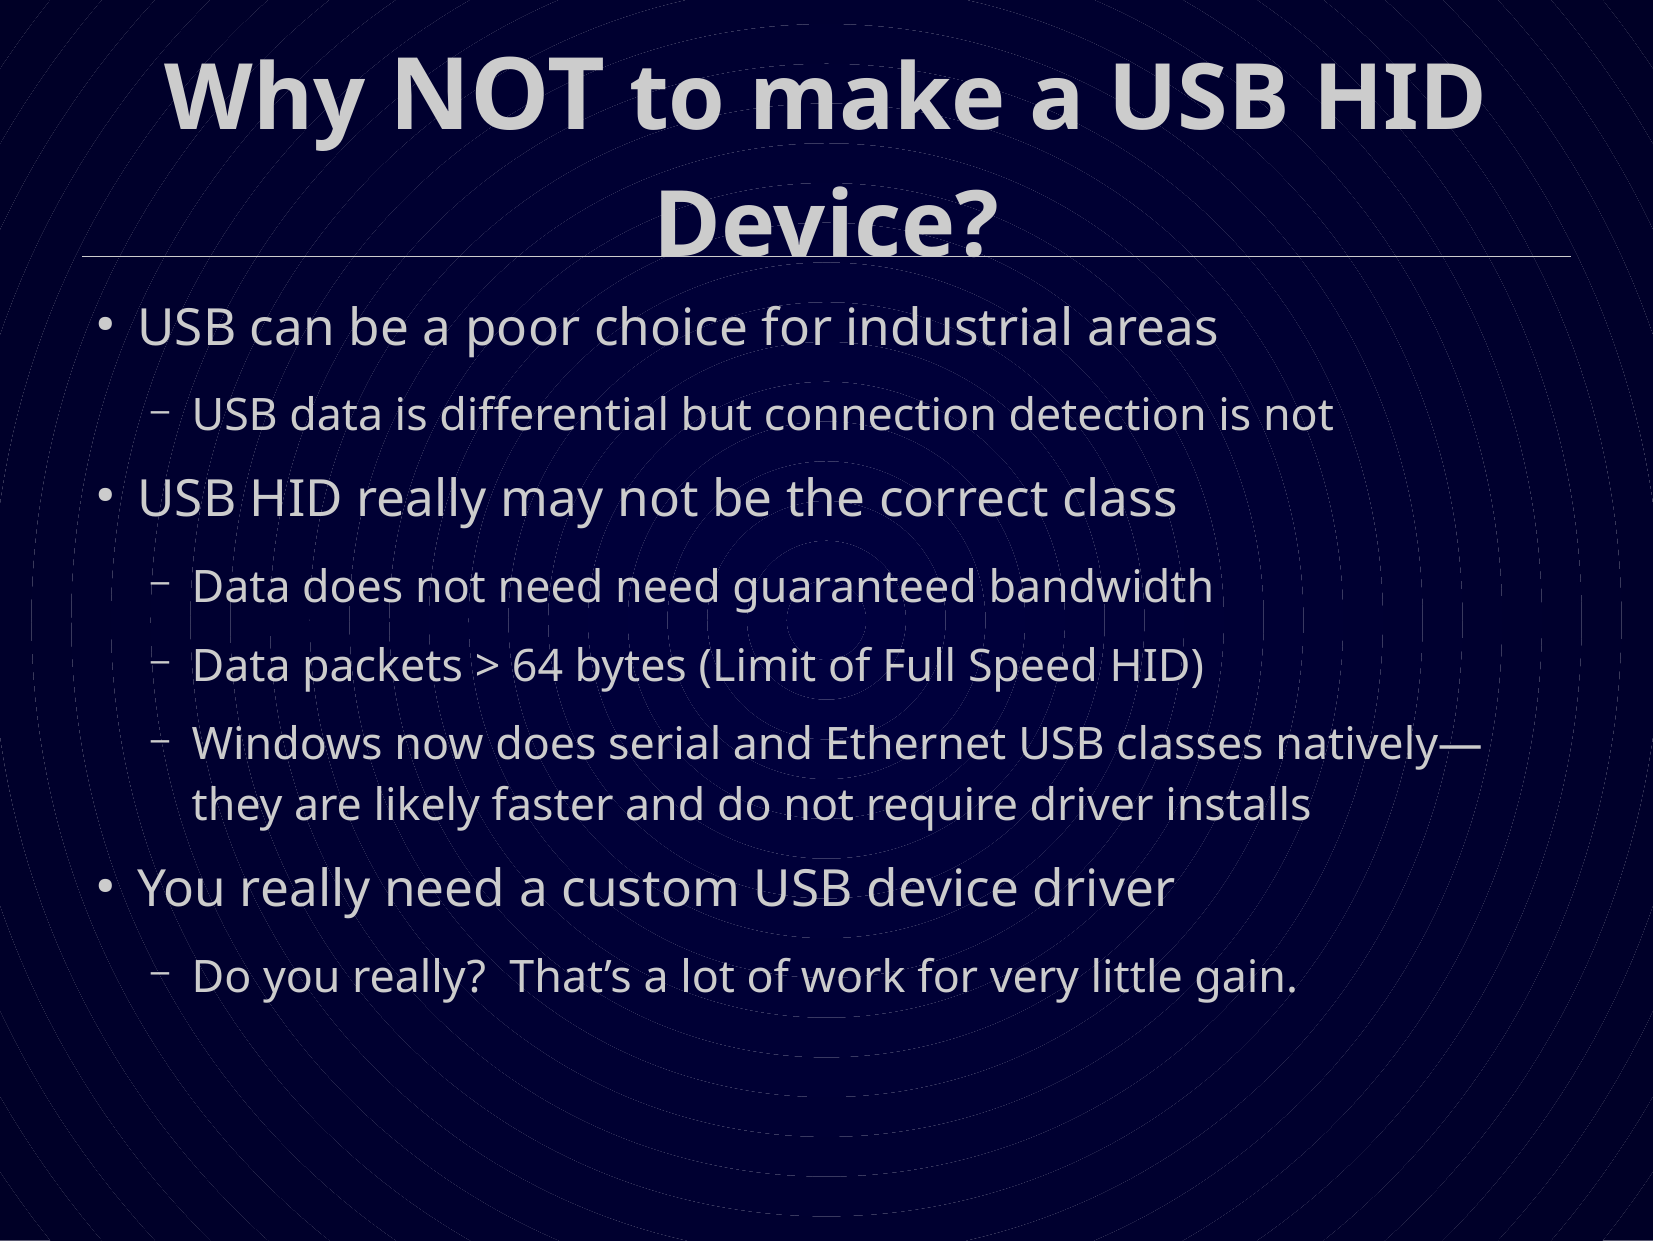

# Why NOT to make a USB HID Device?
USB can be a poor choice for industrial areas
USB data is differential but connection detection is not
USB HID really may not be the correct class
Data does not need need guaranteed bandwidth
Data packets > 64 bytes (Limit of Full Speed HID)
Windows now does serial and Ethernet USB classes natively—they are likely faster and do not require driver installs
You really need a custom USB device driver
Do you really? That’s a lot of work for very little gain.